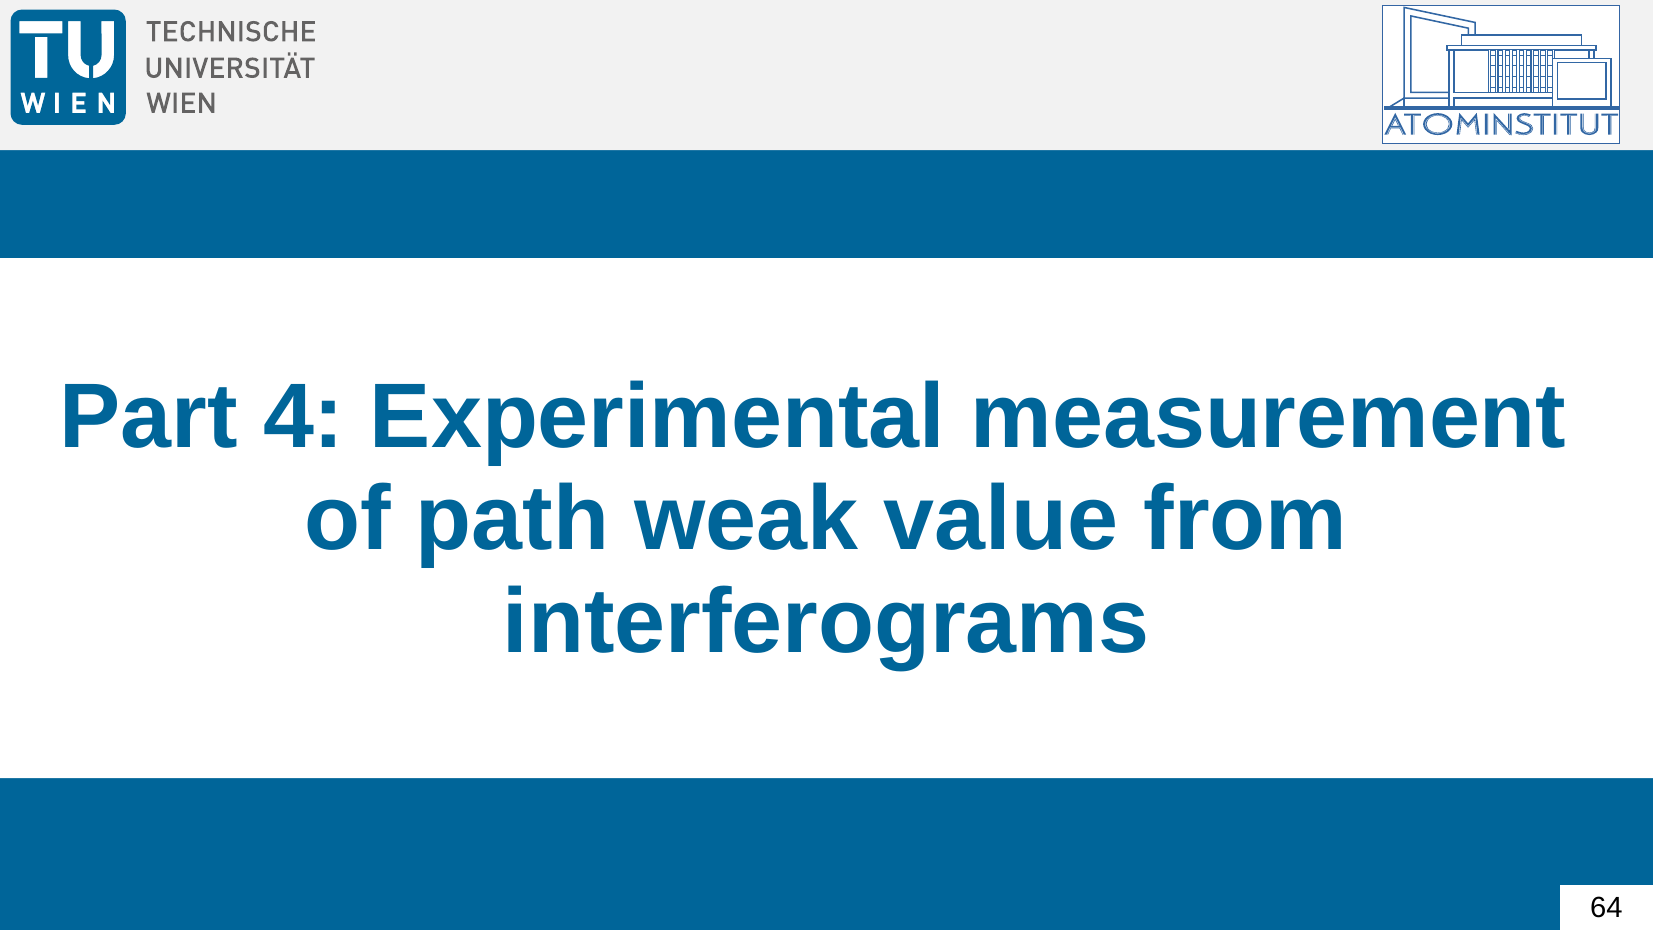

# Part 4: Experimental measurement of path weak value from interferograms